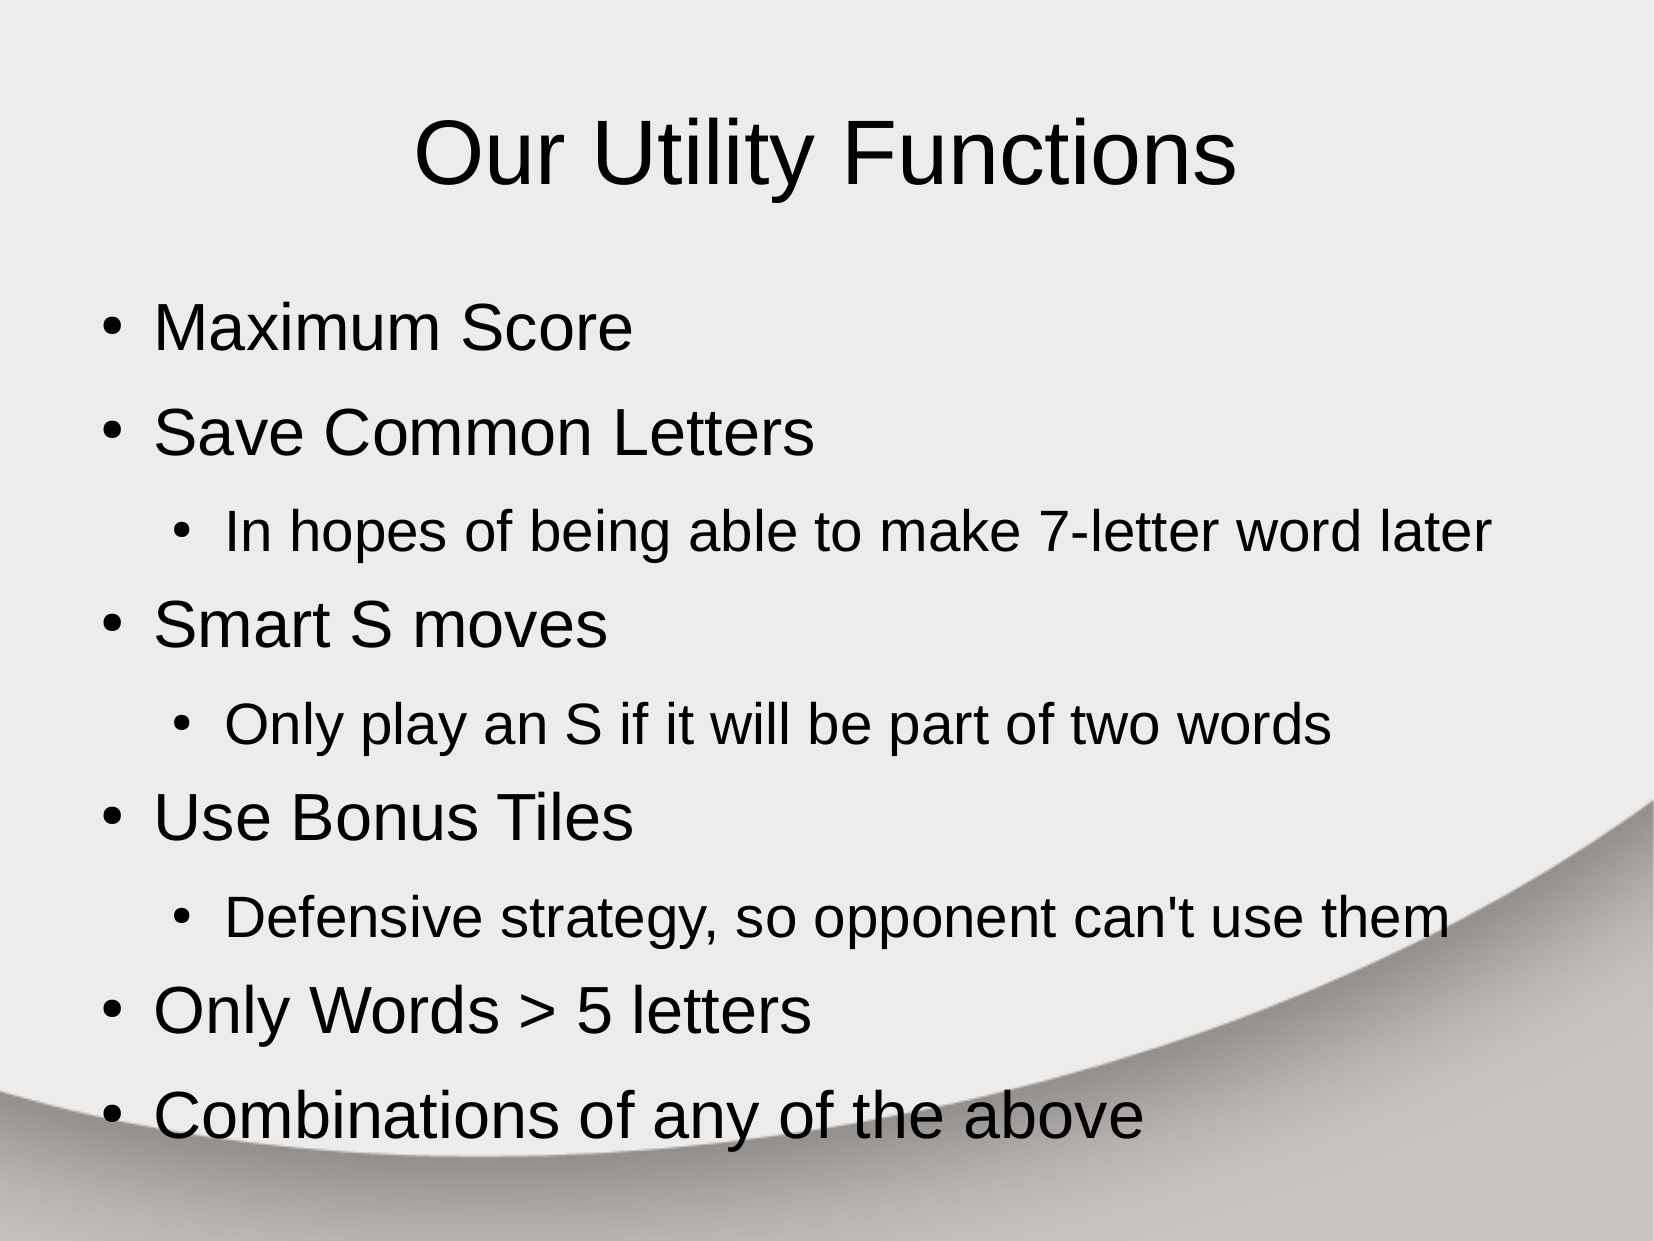

# Our Utility Functions
Maximum Score
Save Common Letters
In hopes of being able to make 7-letter word later
Smart S moves
Only play an S if it will be part of two words
Use Bonus Tiles
Defensive strategy, so opponent can't use them
Only Words > 5 letters
Combinations of any of the above